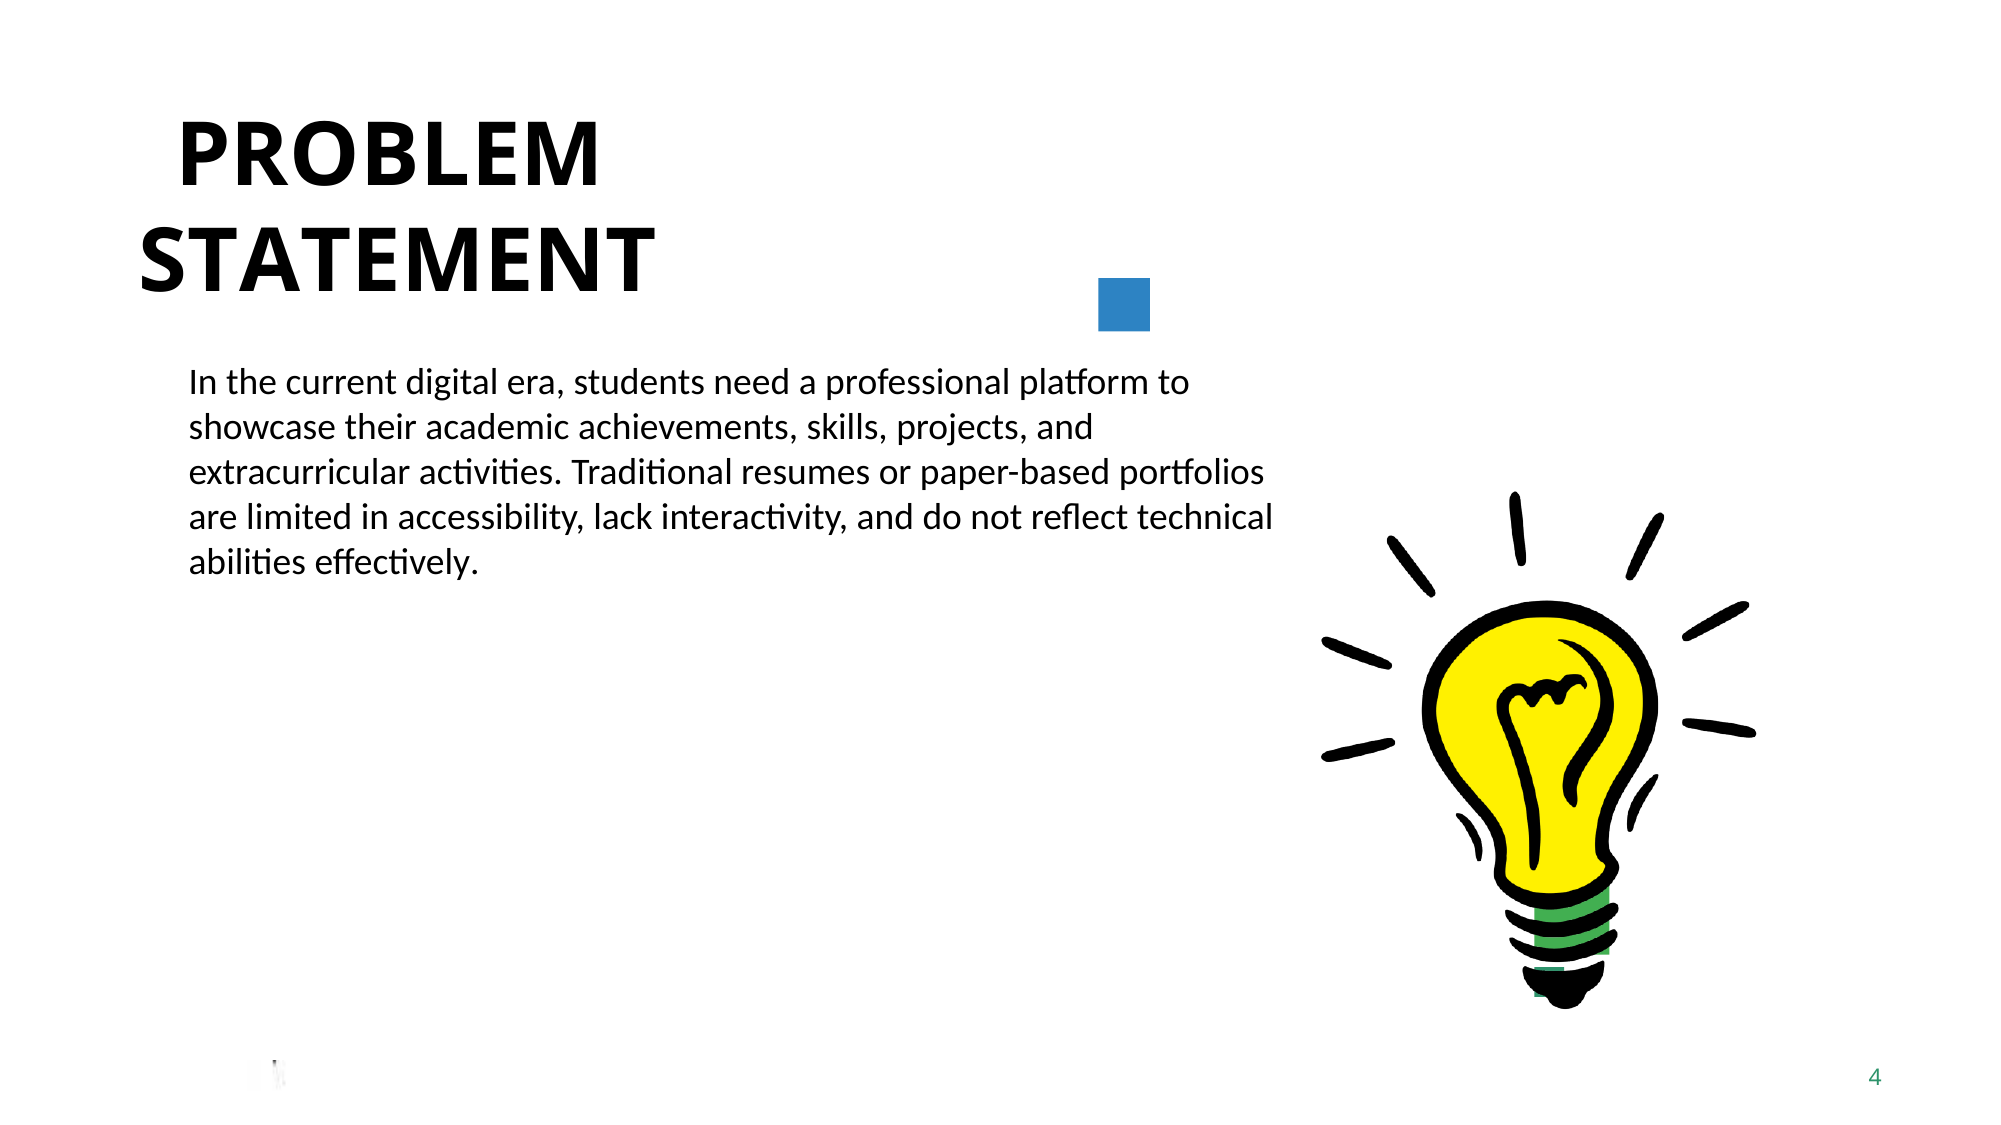

# PROBLEM	STATEMENT
In the current digital era, students need a professional platform to showcase their academic achievements, skills, projects, and extracurricular activities. Traditional resumes or paper-based portfolios are limited in accessibility, lack interactivity, and do not reflect technical abilities effectively.